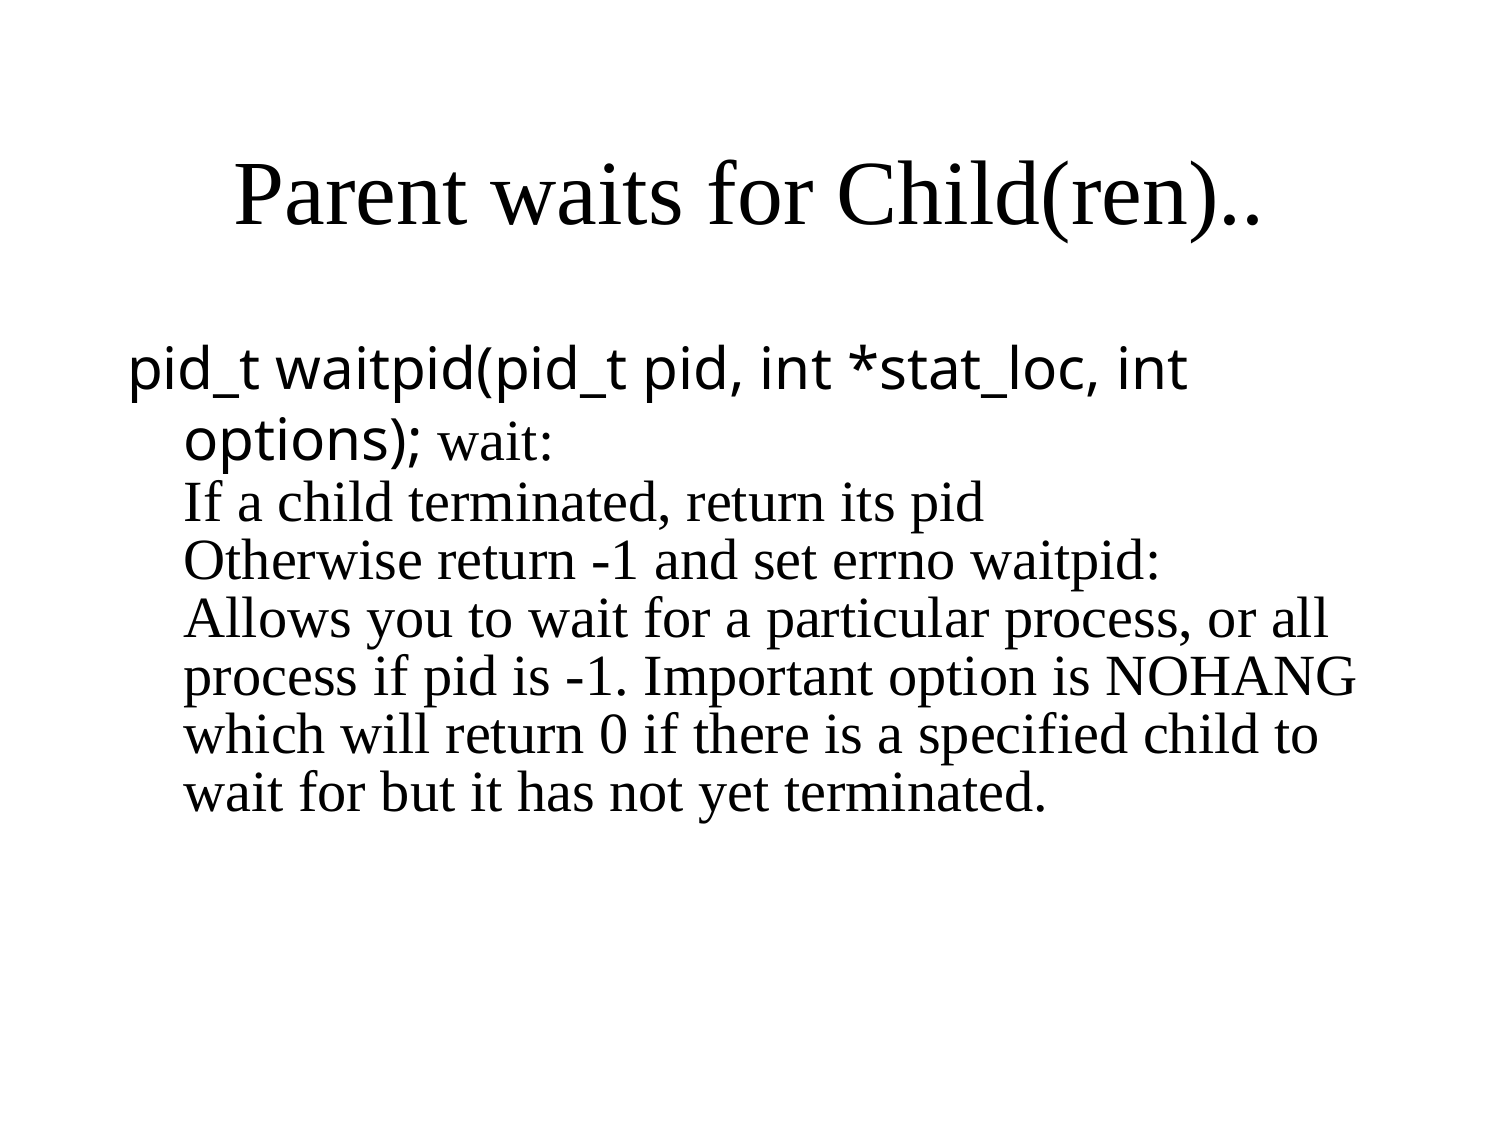

# Parent waits for Child(ren)..
pid_t waitpid(pid_t pid, int *stat_loc, int options); wait:
If a child terminated, return its pid
Otherwise return -1 and set errno waitpid:
Allows you to wait for a particular process, or all process if pid is -1. Important option is NOHANG which will return 0 if there is a specified child to wait for but it has not yet terminated.